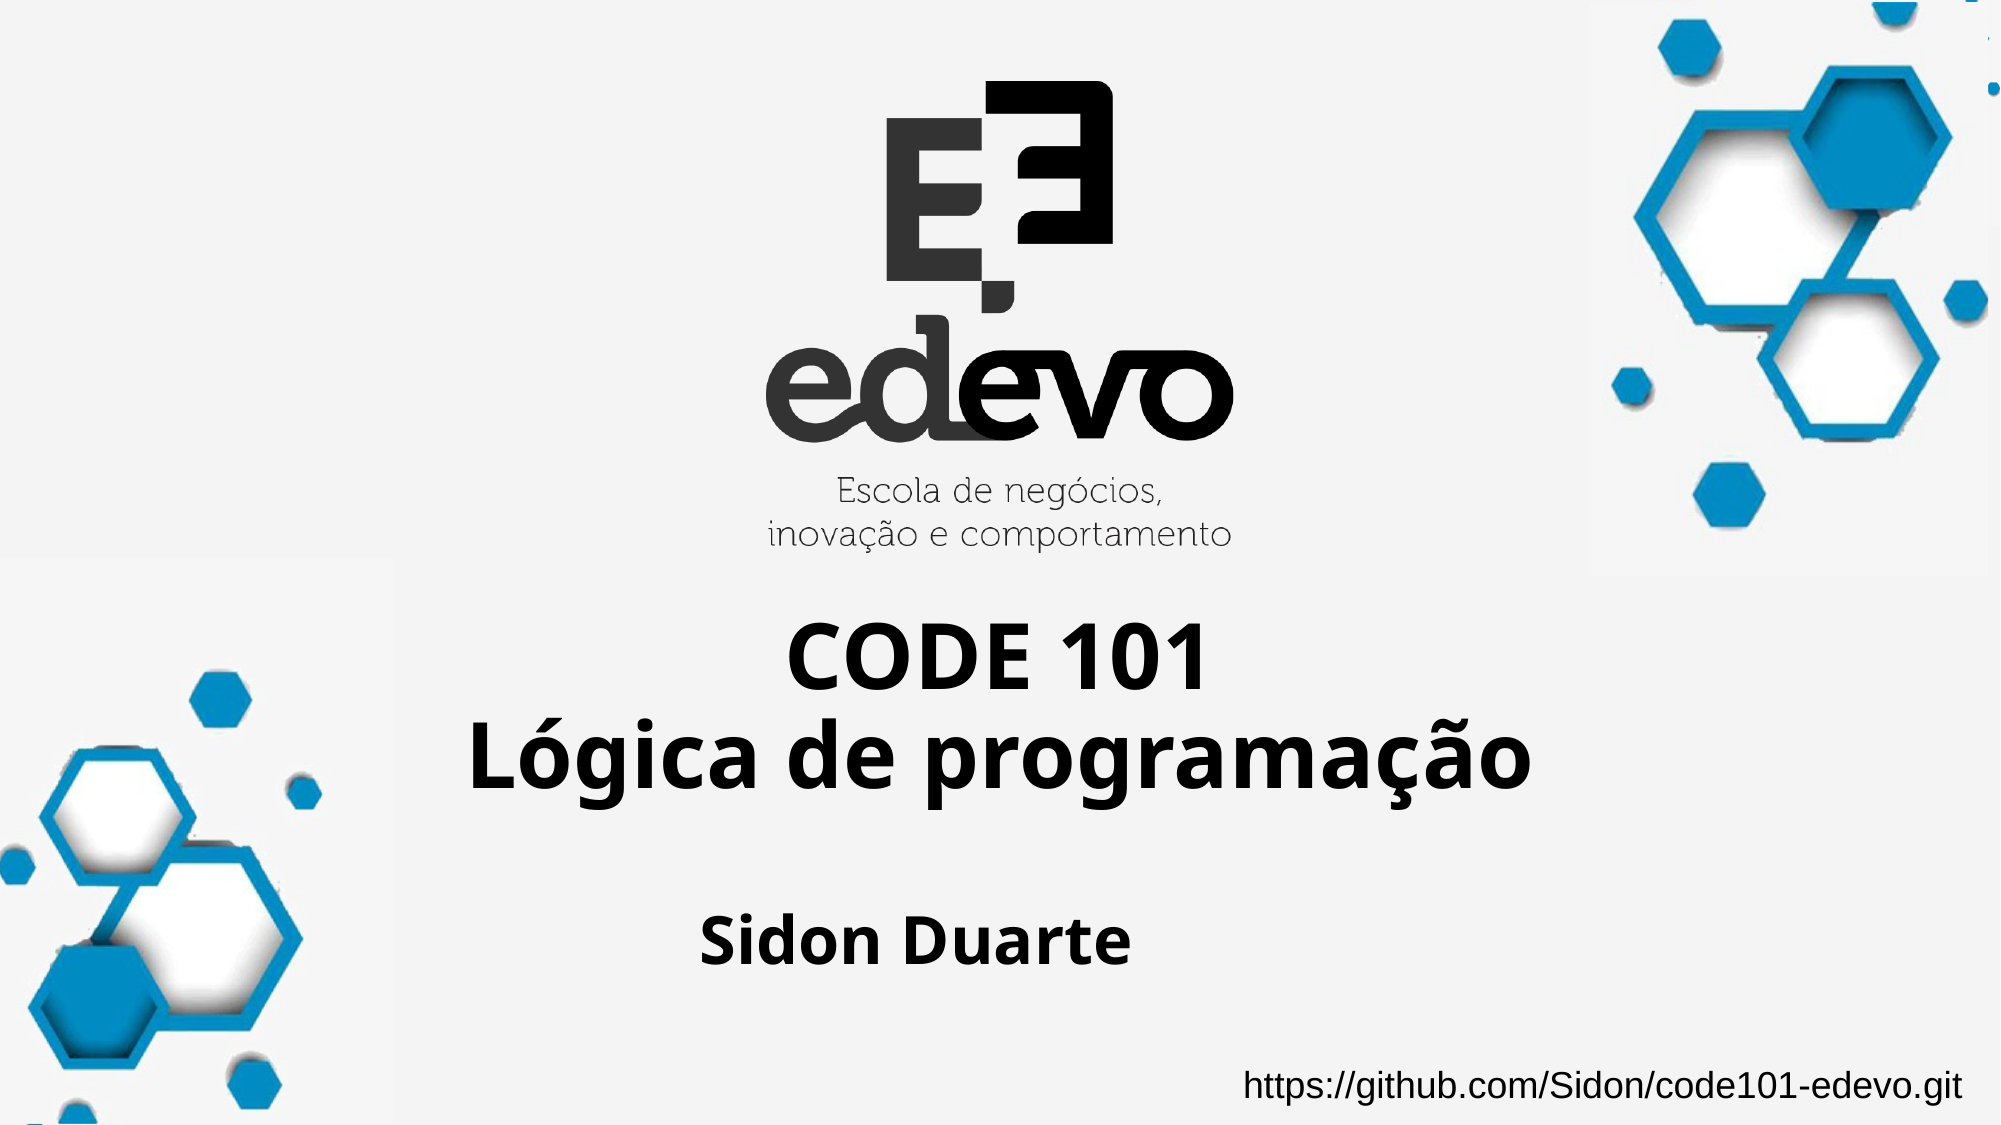

# CODE 101 Lógica de programação
Sidon Duarte
https://github.com/Sidon/code101-edevo.git